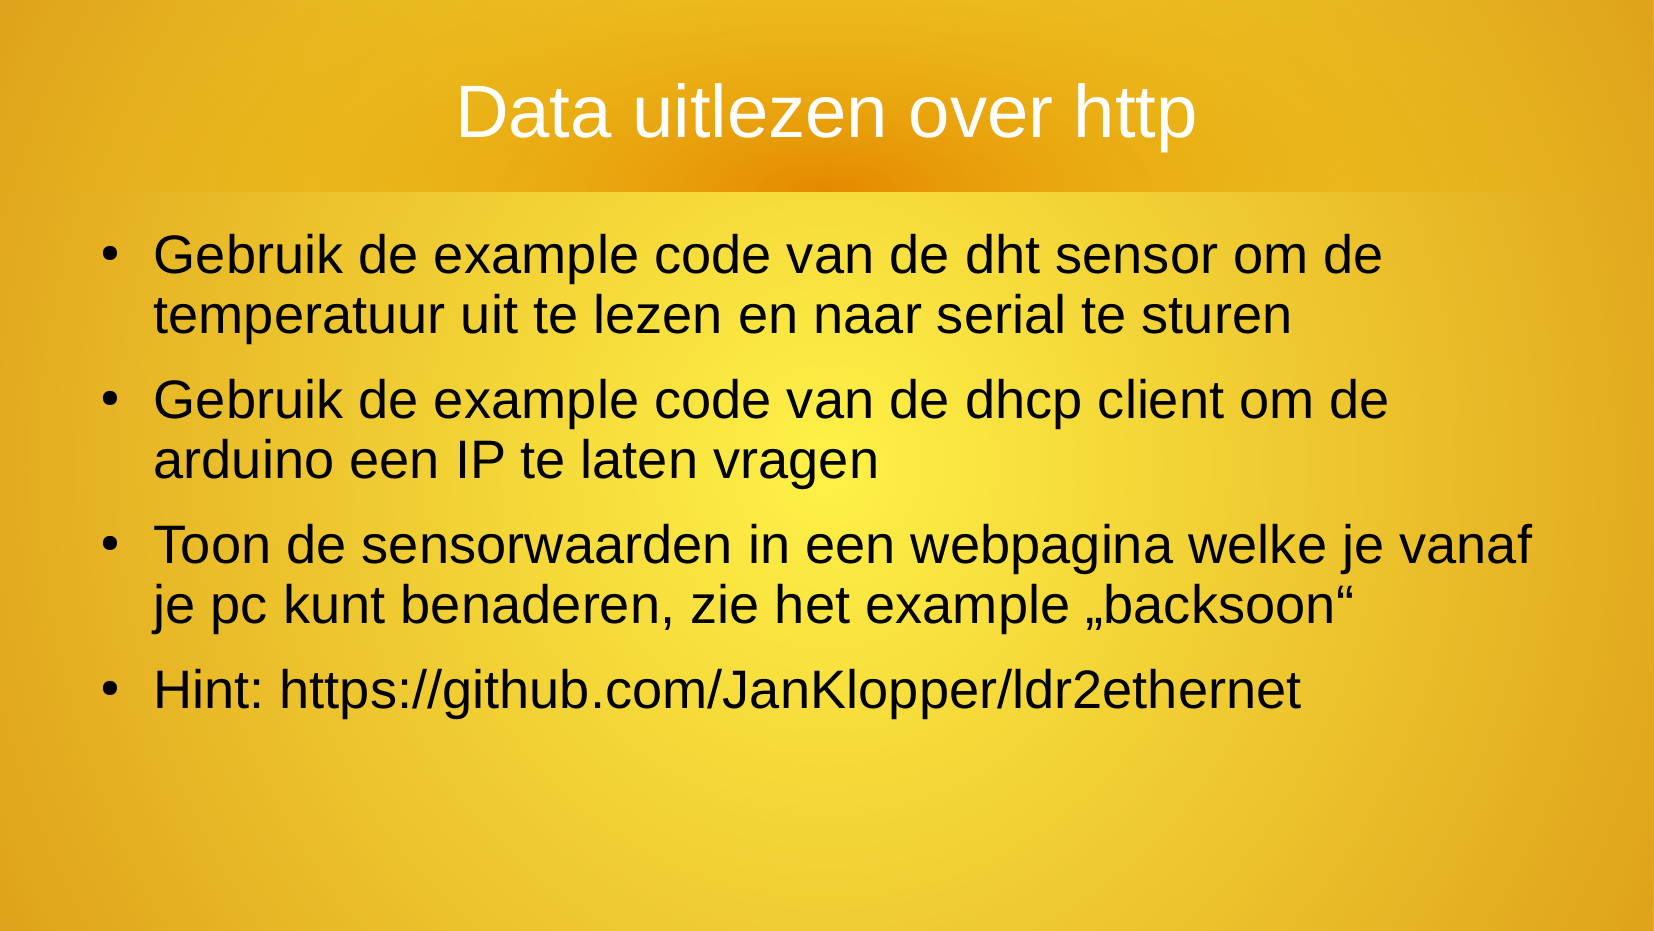

# Data uitlezen over http
Gebruik de example code van de dht sensor om de temperatuur uit te lezen en naar serial te sturen
Gebruik de example code van de dhcp client om de arduino een IP te laten vragen
Toon de sensorwaarden in een webpagina welke je vanaf je pc kunt benaderen, zie het example „backsoon“
Hint: https://github.com/JanKlopper/ldr2ethernet